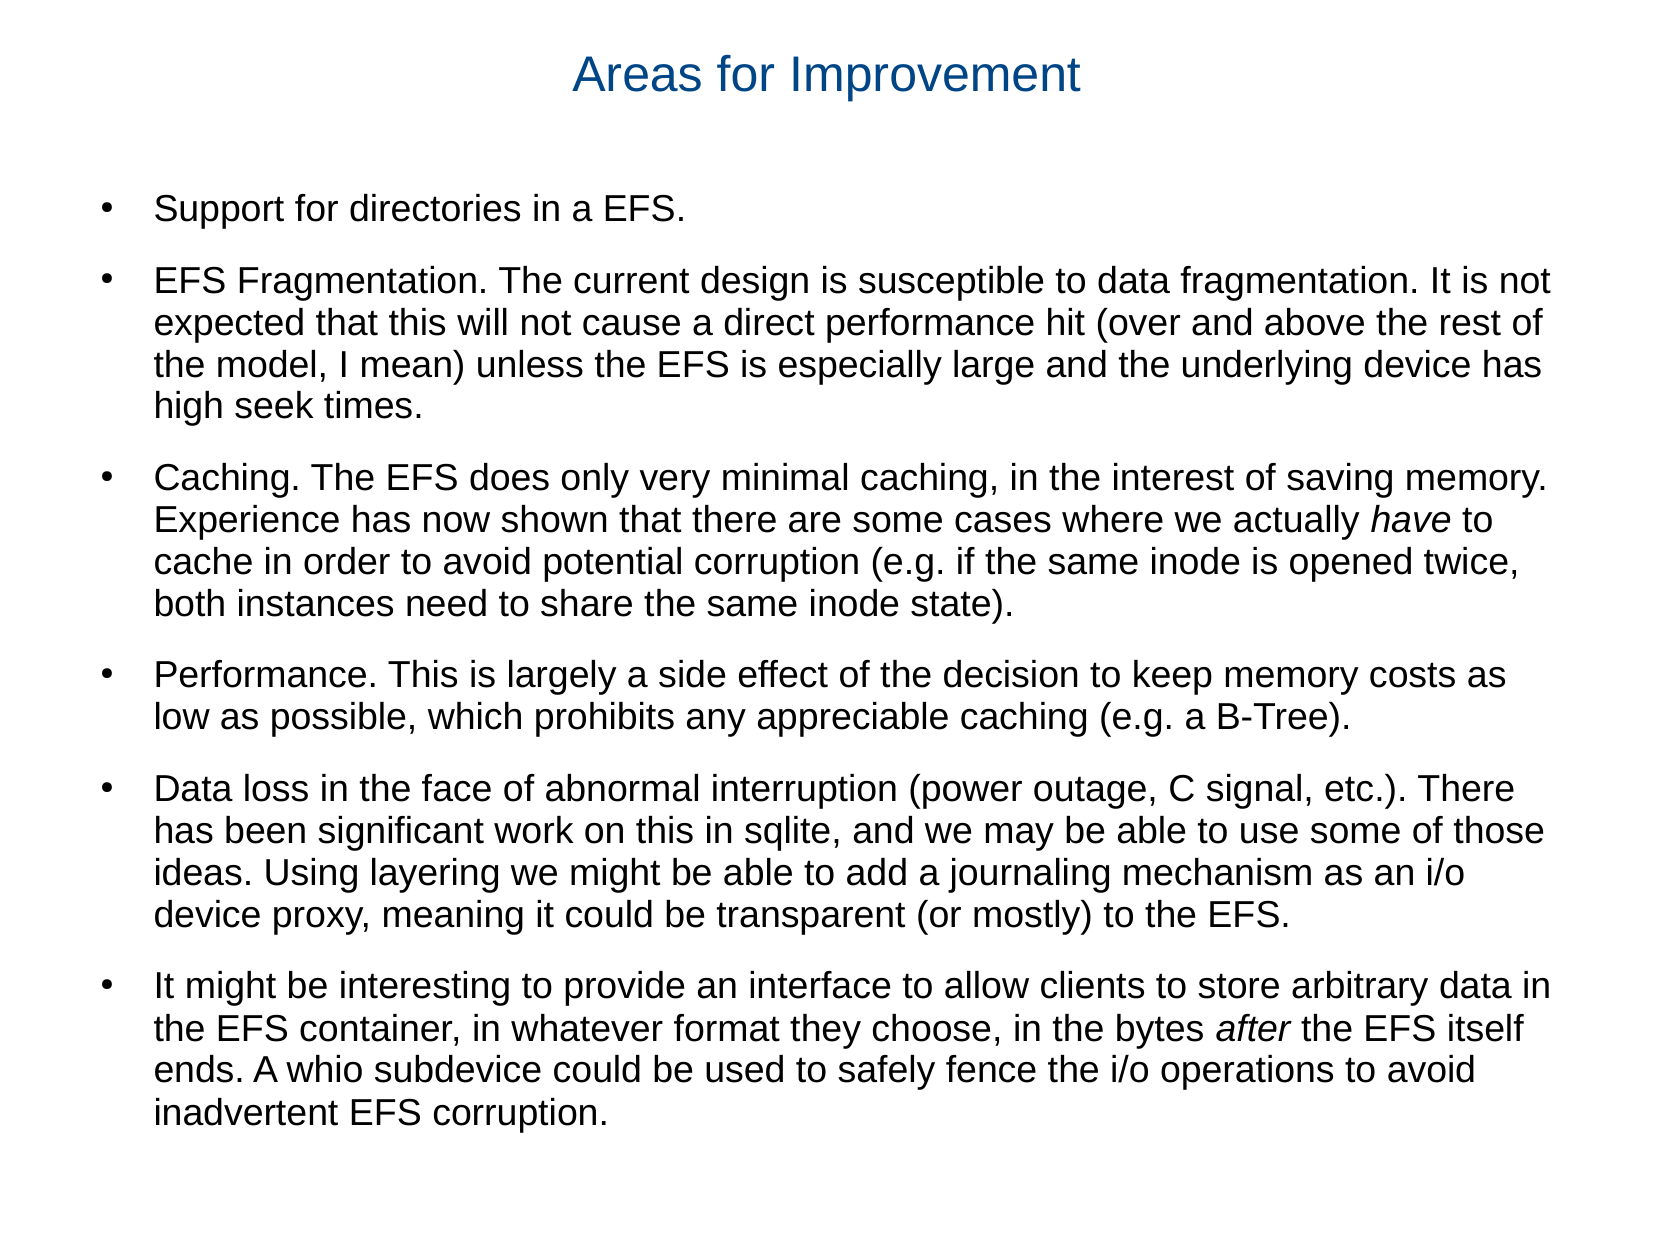

Areas for Improvement
# Support for directories in a EFS.
EFS Fragmentation. The current design is susceptible to data fragmentation. It is not expected that this will not cause a direct performance hit (over and above the rest of the model, I mean) unless the EFS is especially large and the underlying device has high seek times.
Caching. The EFS does only very minimal caching, in the interest of saving memory. Experience has now shown that there are some cases where we actually have to cache in order to avoid potential corruption (e.g. if the same inode is opened twice, both instances need to share the same inode state).
Performance. This is largely a side effect of the decision to keep memory costs as low as possible, which prohibits any appreciable caching (e.g. a B-Tree).
Data loss in the face of abnormal interruption (power outage, C signal, etc.). There has been significant work on this in sqlite, and we may be able to use some of those ideas. Using layering we might be able to add a journaling mechanism as an i/o device proxy, meaning it could be transparent (or mostly) to the EFS.
It might be interesting to provide an interface to allow clients to store arbitrary data in the EFS container, in whatever format they choose, in the bytes after the EFS itself ends. A whio subdevice could be used to safely fence the i/o operations to avoid inadvertent EFS corruption.